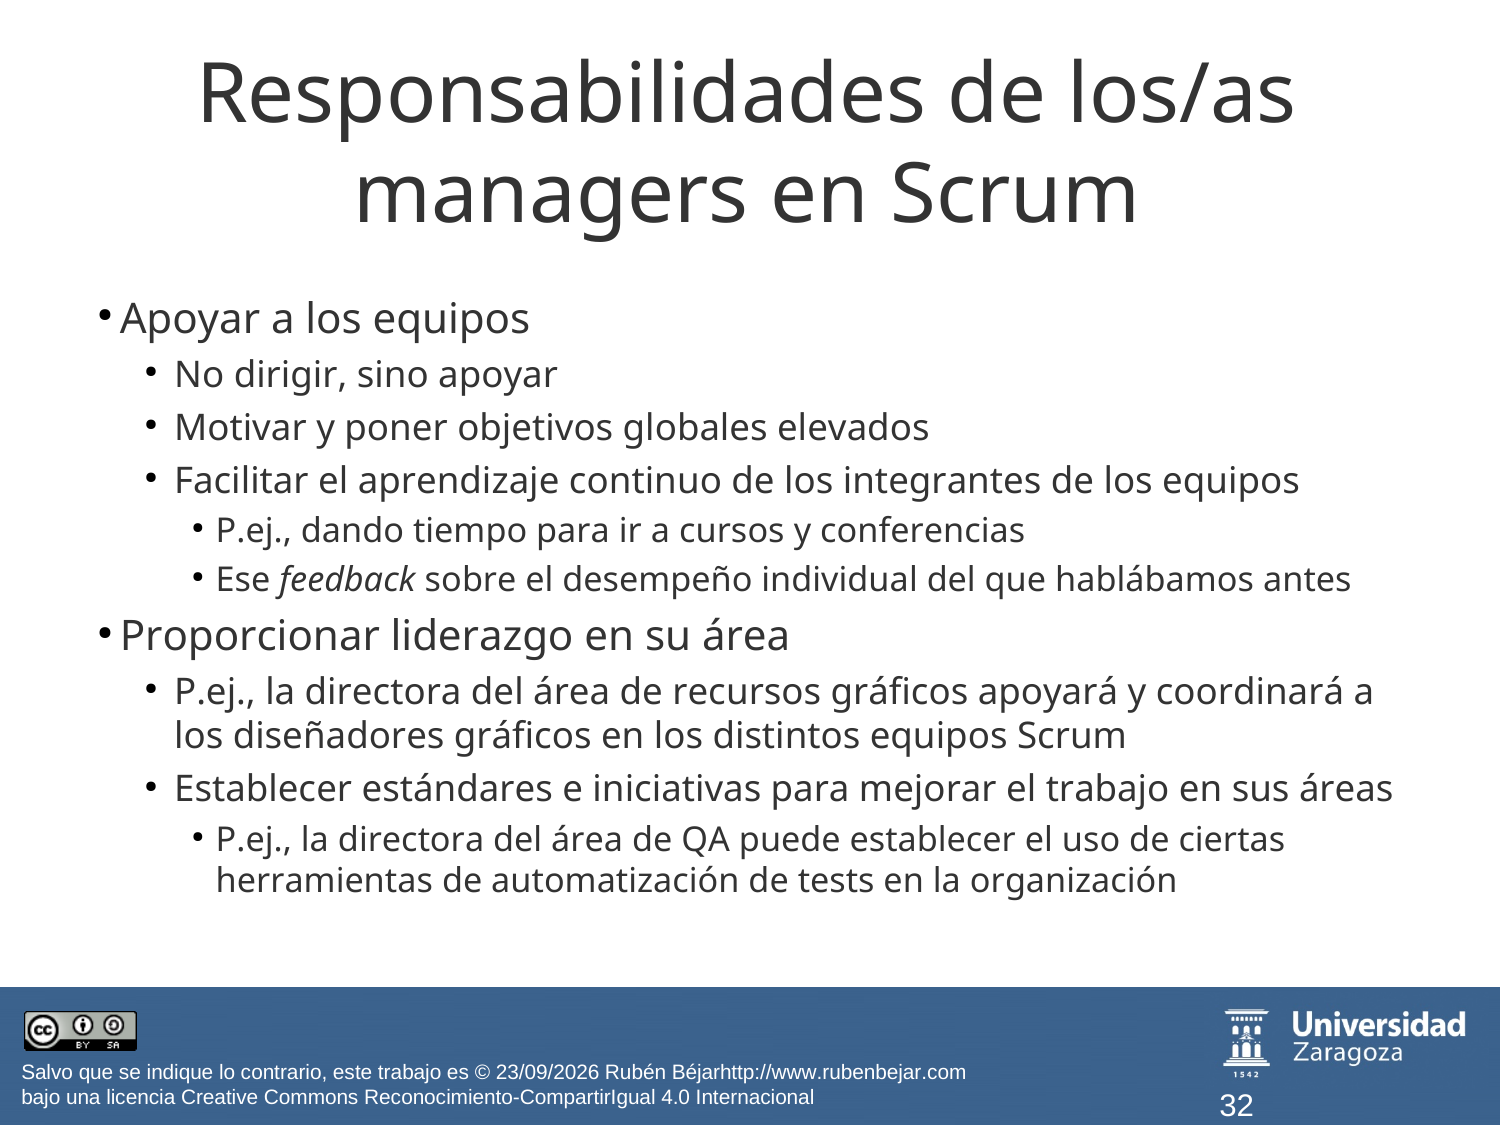

# Responsabilidades de los/as managers en Scrum
Apoyar a los equipos
No dirigir, sino apoyar
Motivar y poner objetivos globales elevados
Facilitar el aprendizaje continuo de los integrantes de los equipos
P.ej., dando tiempo para ir a cursos y conferencias
Ese feedback sobre el desempeño individual del que hablábamos antes
Proporcionar liderazgo en su área
P.ej., la directora del área de recursos gráficos apoyará y coordinará a los diseñadores gráficos en los distintos equipos Scrum
Establecer estándares e iniciativas para mejorar el trabajo en sus áreas
P.ej., la directora del área de QA puede establecer el uso de ciertas herramientas de automatización de tests en la organización